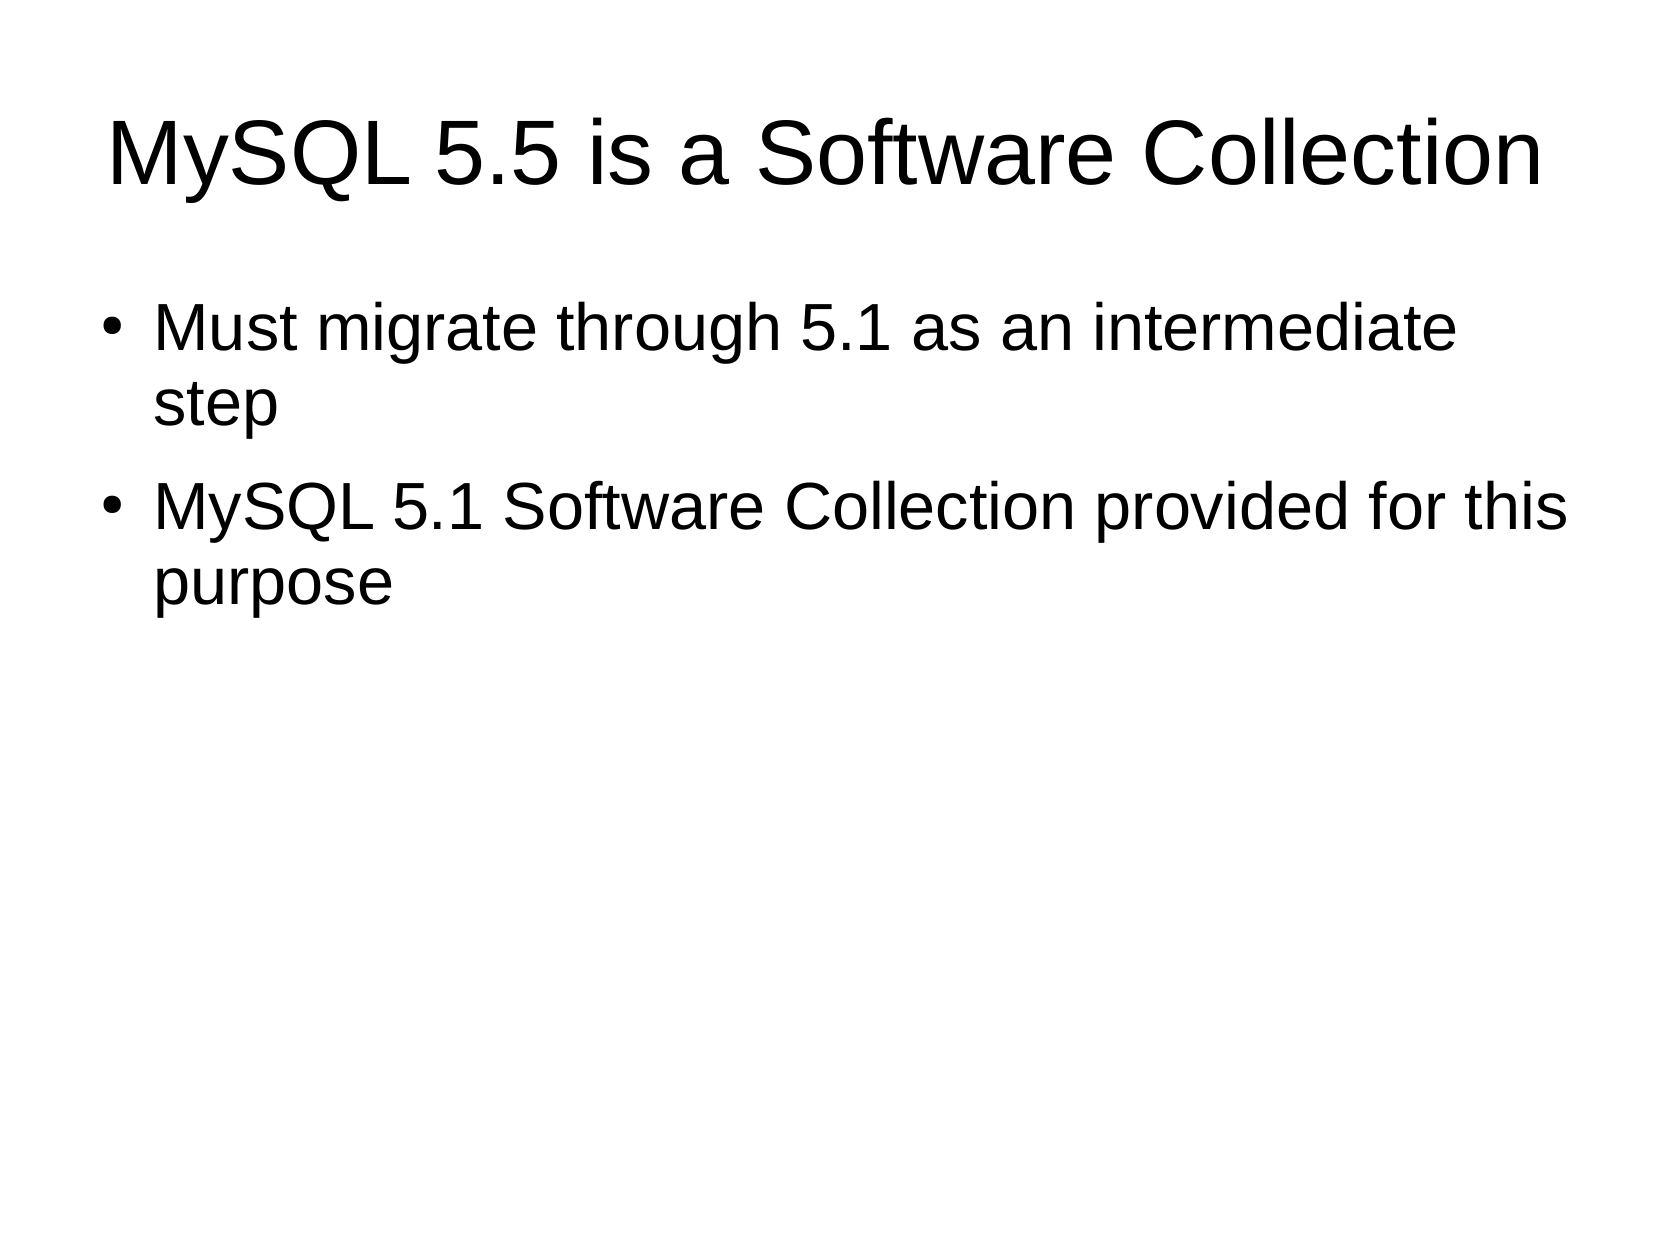

# MySQL 5.5 is a Software Collection
Must migrate through 5.1 as an intermediate step
MySQL 5.1 Software Collection provided for this purpose